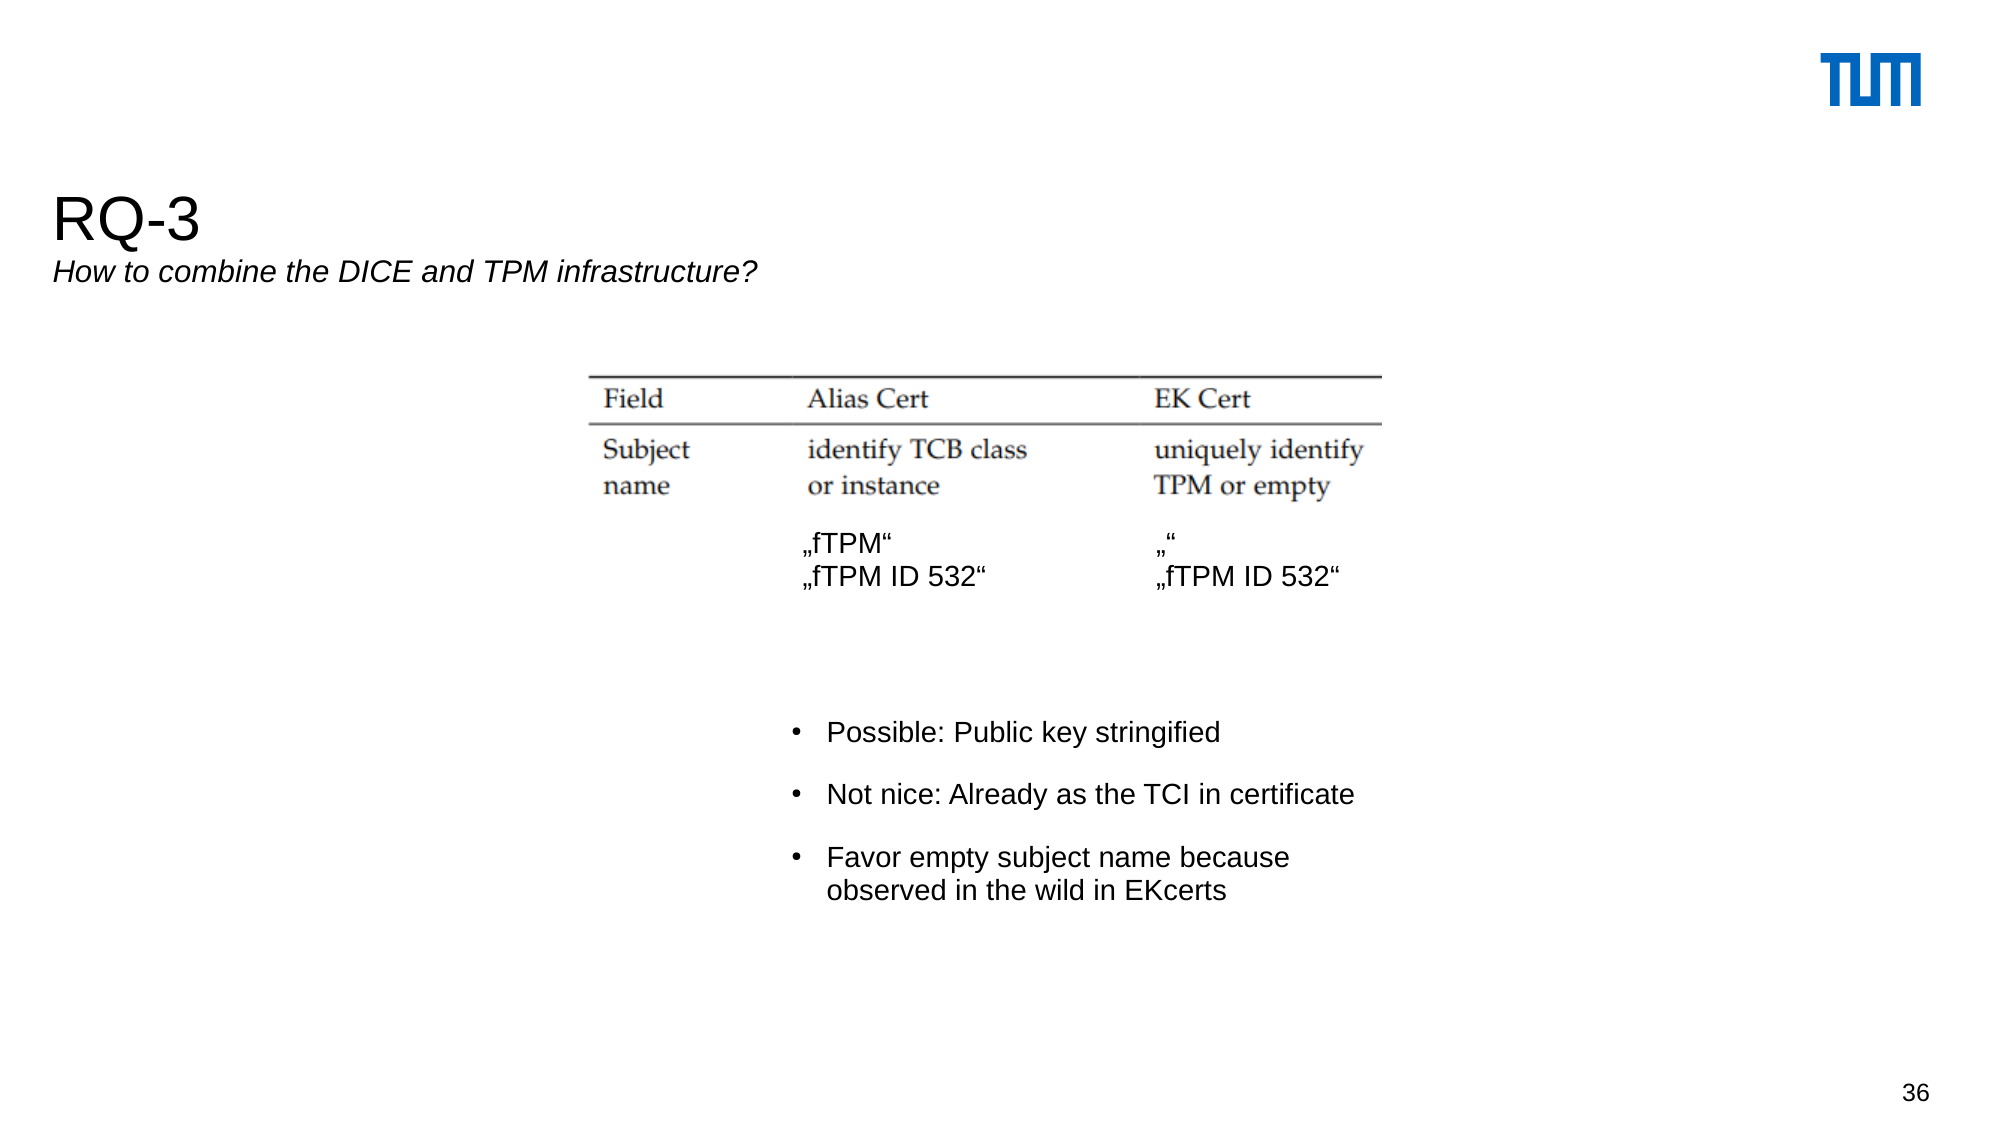

# RQ-3 How to combine the DICE and TPM infrastructure?
„fTPM“
„fTPM ID 532“
„“
„fTPM ID 532“
Possible: Public key stringified
Not nice: Already as the TCI in certificate
Favor empty subject name because
observed in the wild in EKcerts
36